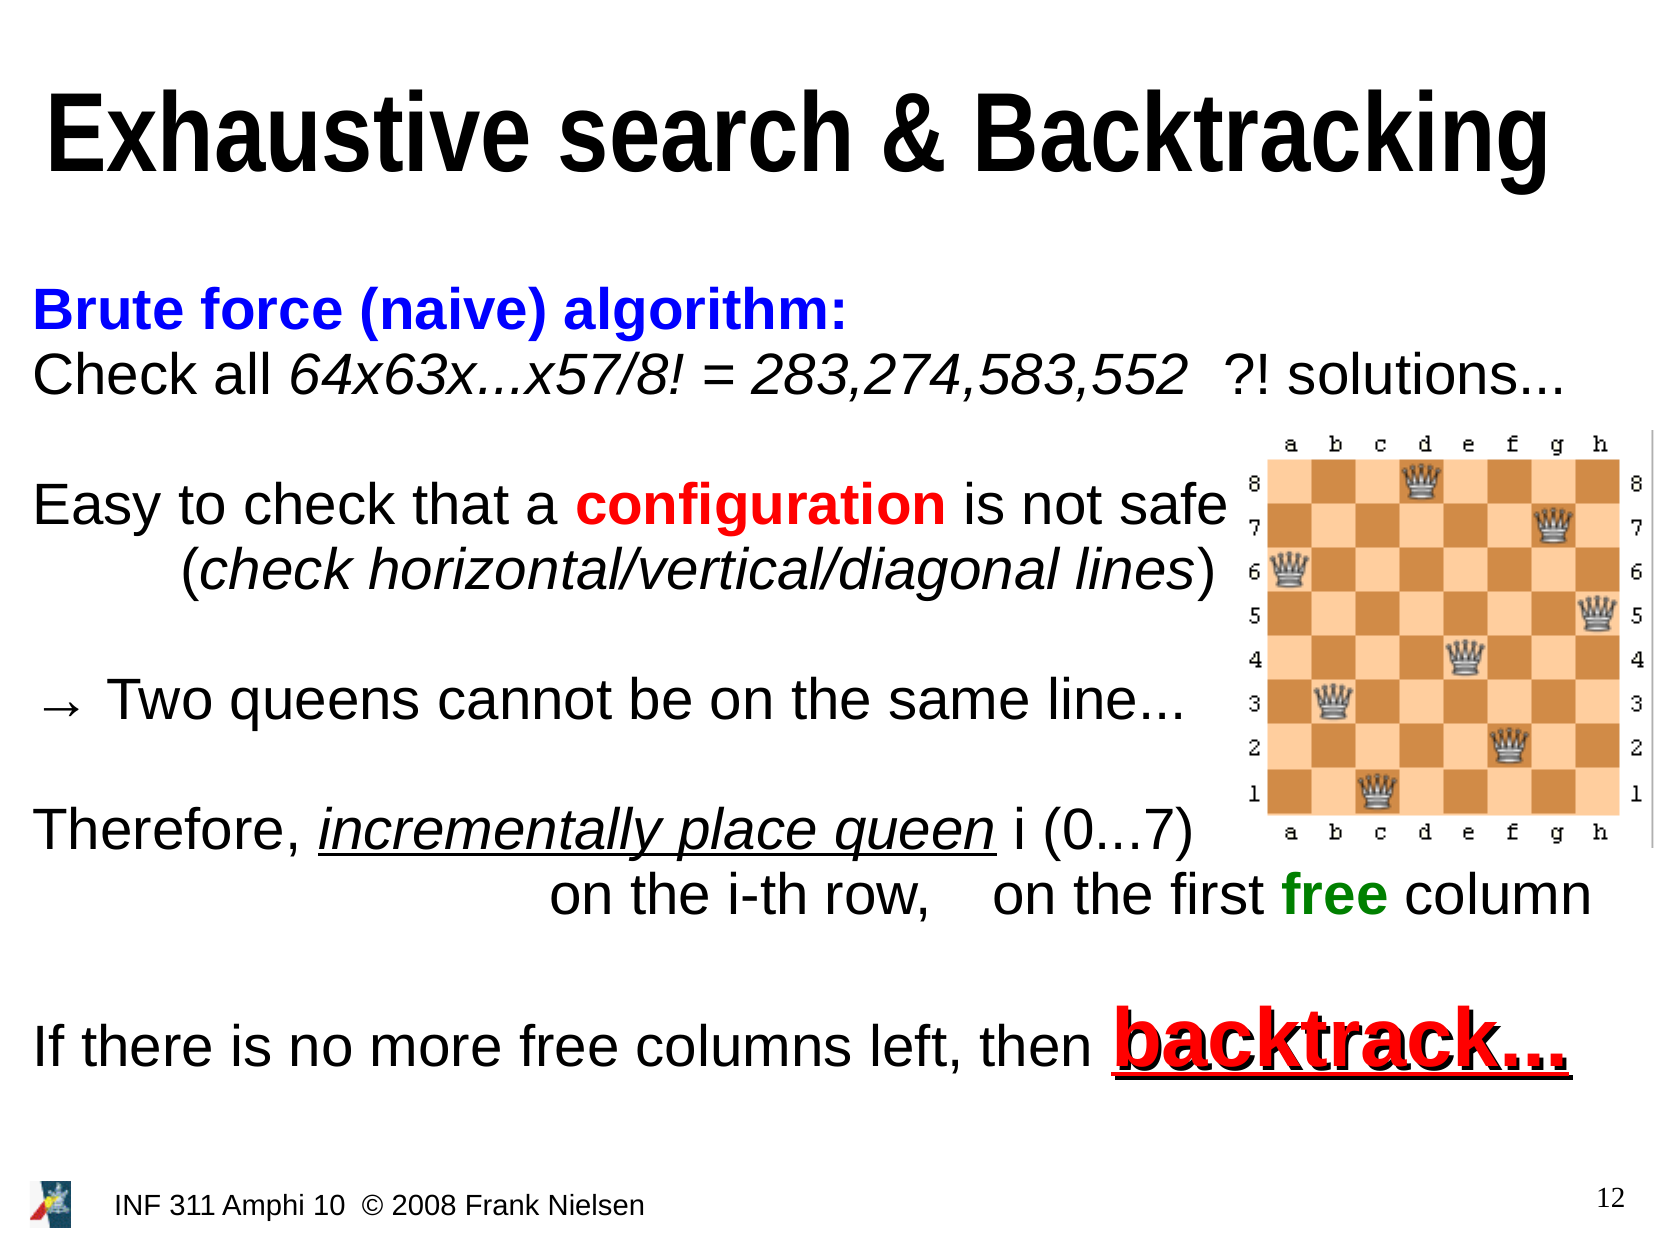

Exhaustive search & Backtracking
Brute force (naive) algorithm:
Check all 64x63x...x57/8! = 283,274,583,552 ?! solutions...
Easy to check that a configuration is not safe
		(check horizontal/vertical/diagonal lines)
→ Two queens cannot be on the same line...
Therefore, incrementally place queen i (0...7)
							on the i-th row,	on the first free column
If there is no more free columns left, then backtrack...